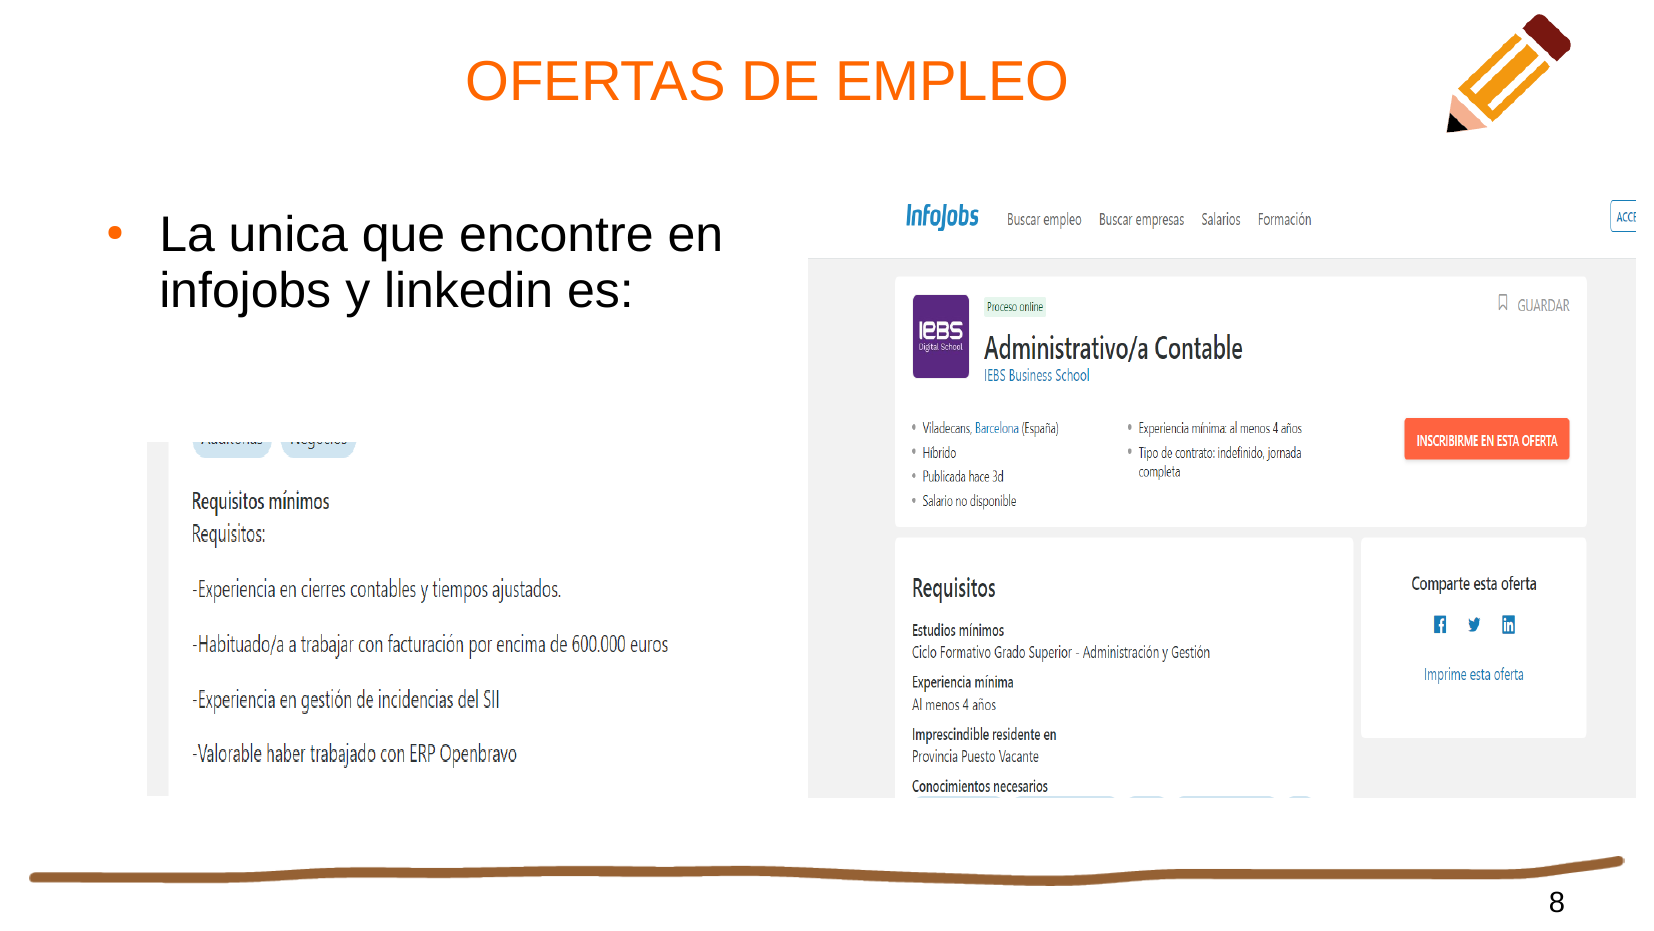

# OFERTAS DE EMPLEO
La unica que encontre en infojobs y linkedin es:
8